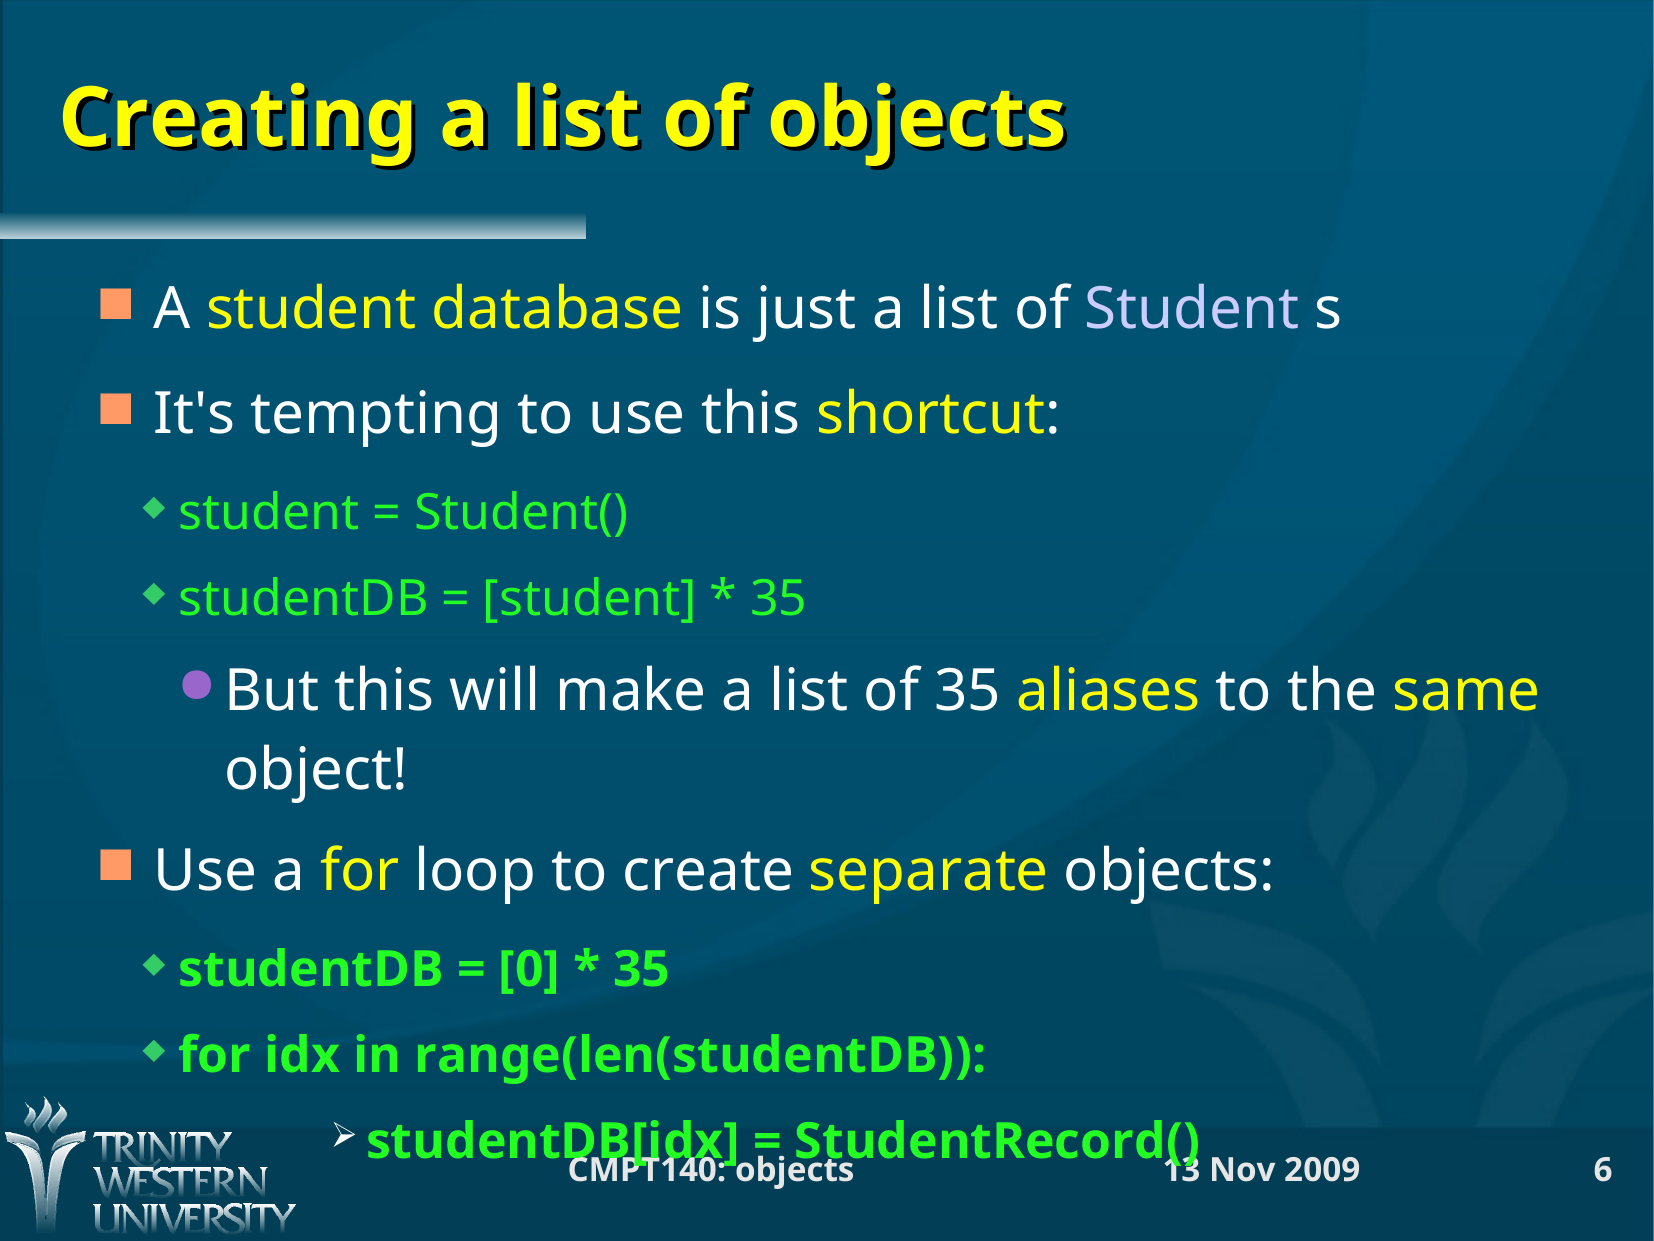

# Creating a list of objects
A student database is just a list of Student s
It's tempting to use this shortcut:
student = Student()
studentDB = [student] * 35
But this will make a list of 35 aliases to the same object!
Use a for loop to create separate objects:
studentDB = [0] * 35
for idx in range(len(studentDB)):
studentDB[idx] = StudentRecord()
CMPT140: objects
13 Nov 2009
6